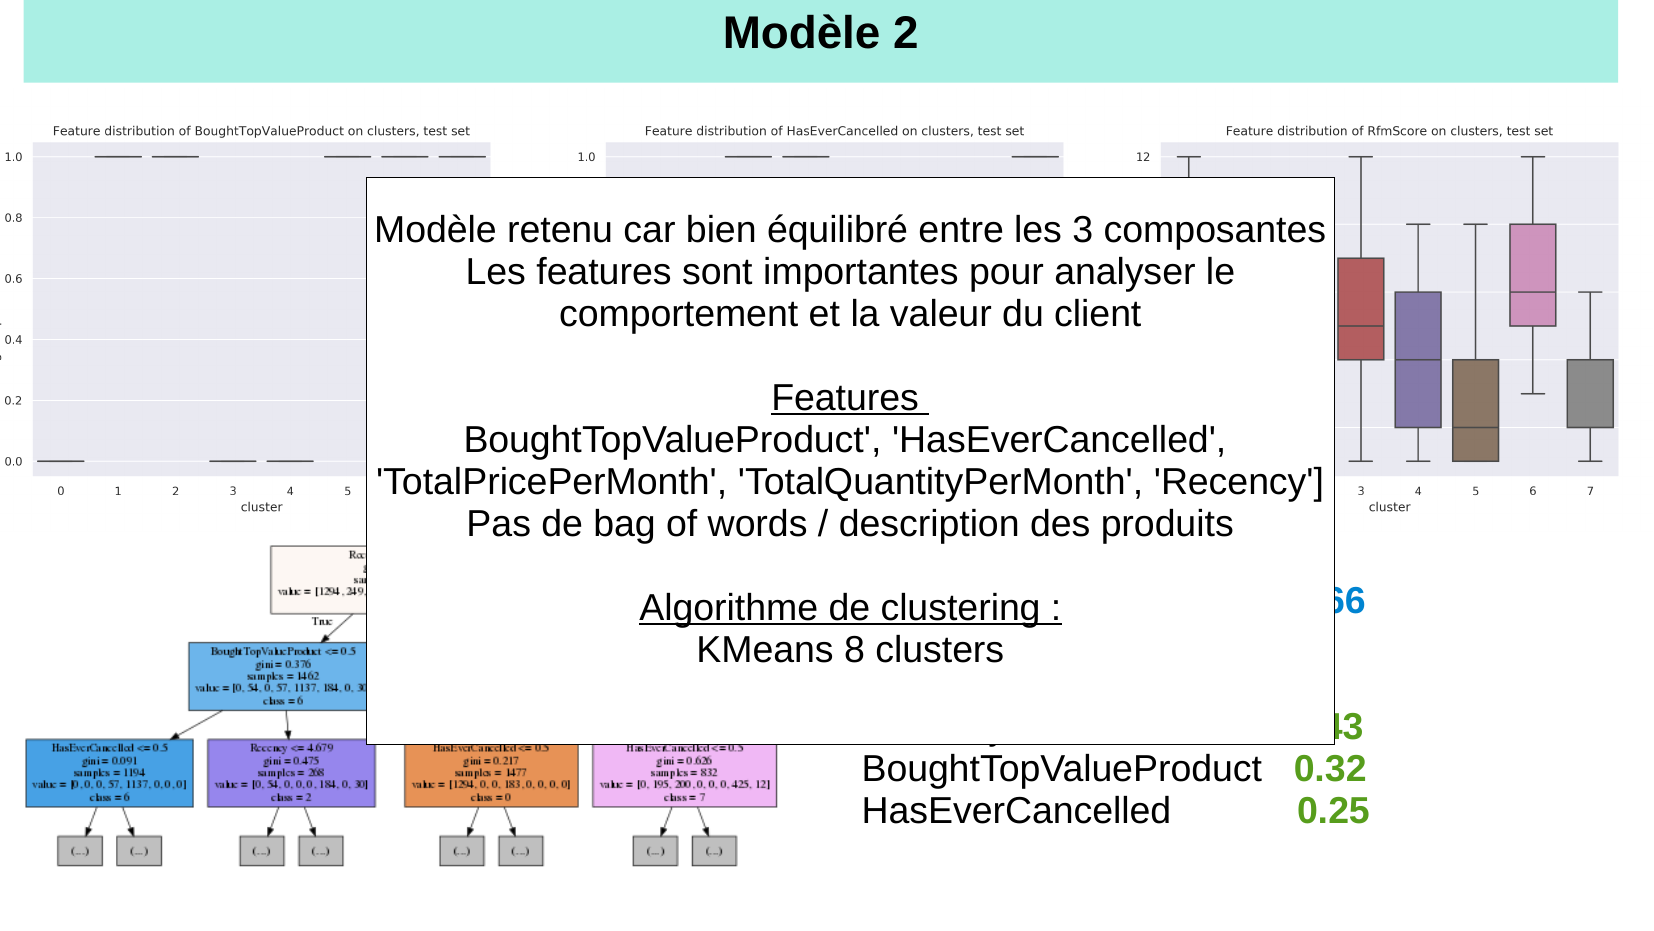

Modèle 2
Modèle retenu car bien équilibré entre les 3 composantes
Les features sont importantes pour analyser le
comportement et la valeur du client
Modèle retenu car bien équilibré entre les 3 composantes
Les features sont importantes pour analyser le
comportement et la valeur du client
Features
BoughtTopValueProduct', 'HasEverCancelled',
'TotalPricePerMonth', 'TotalQuantityPerMonth', 'Recency']
Pas de bag of words / description des produits
Algorithme de clustering :
KMeans 8 clusters
Silhouette score final 0.66
Feature importances :
Recency 0.43
BoughtTopValueProduct 0.32
HasEverCancelled 0.25